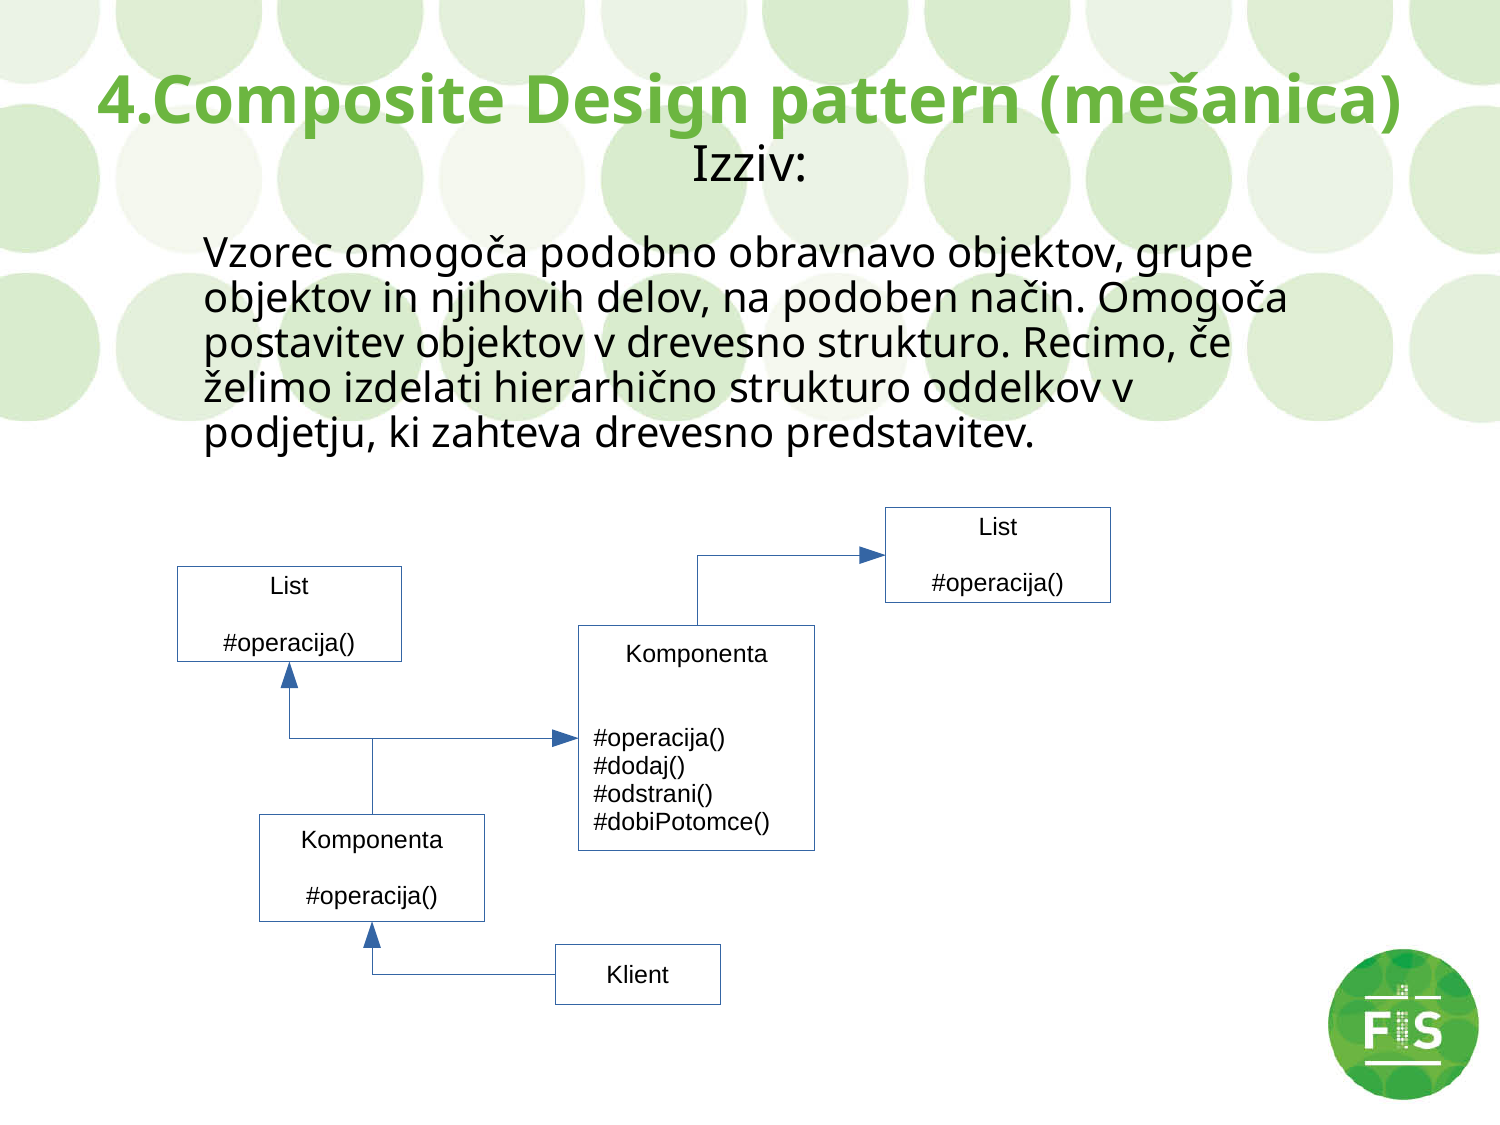

# 4.Composite Design pattern (mešanica) Izziv:
Vzorec omogoča podobno obravnavo objektov, grupe objektov in njihovih delov, na podoben način. Omogoča postavitev objektov v drevesno strukturo. Recimo, če želimo izdelati hierarhično strukturo oddelkov v podjetju, ki zahteva drevesno predstavitev.
List
#operacija()
List
#operacija()
Komponenta
#operacija()
#dodaj()
#odstrani()
#dobiPotomce()
Komponenta
#operacija()
Klient